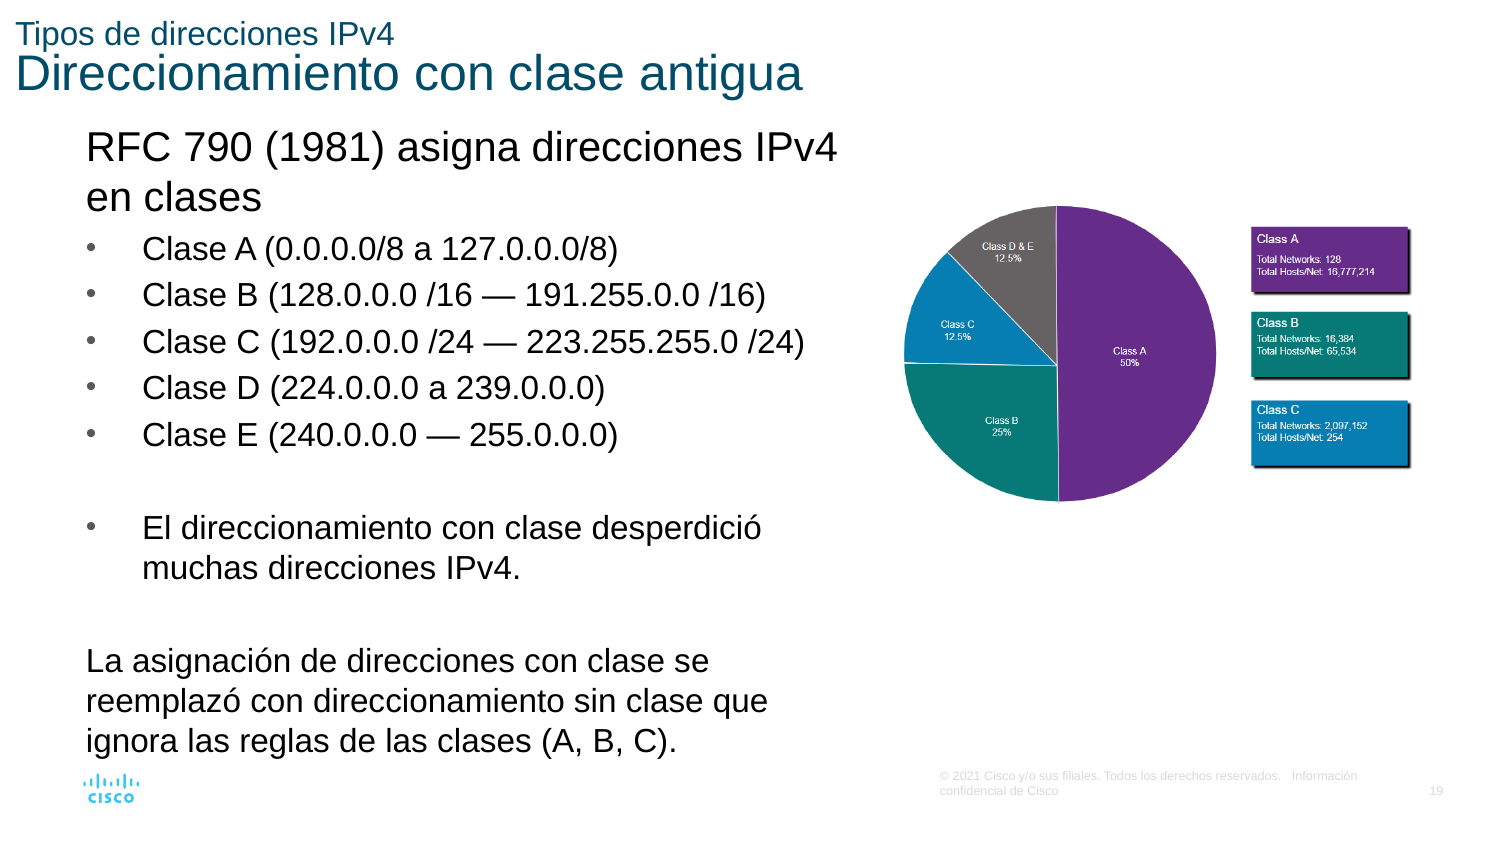

# Tipos de direcciones IPv4 Direccionamiento con clase antigua
RFC 790 (1981) asigna direcciones IPv4 en clases
Clase A (0.0.0.0/8 a 127.0.0.0/8)
Clase B (128.0.0.0 /16 — 191.255.0.0 /16)
Clase C (192.0.0.0 /24 — 223.255.255.0 /24)
Clase D (224.0.0.0 a 239.0.0.0)
Clase E (240.0.0.0 — 255.0.0.0)
El direccionamiento con clase desperdició muchas direcciones IPv4.
La asignación de direcciones con clase se reemplazó con direccionamiento sin clase que ignora las reglas de las clases (A, B, C).